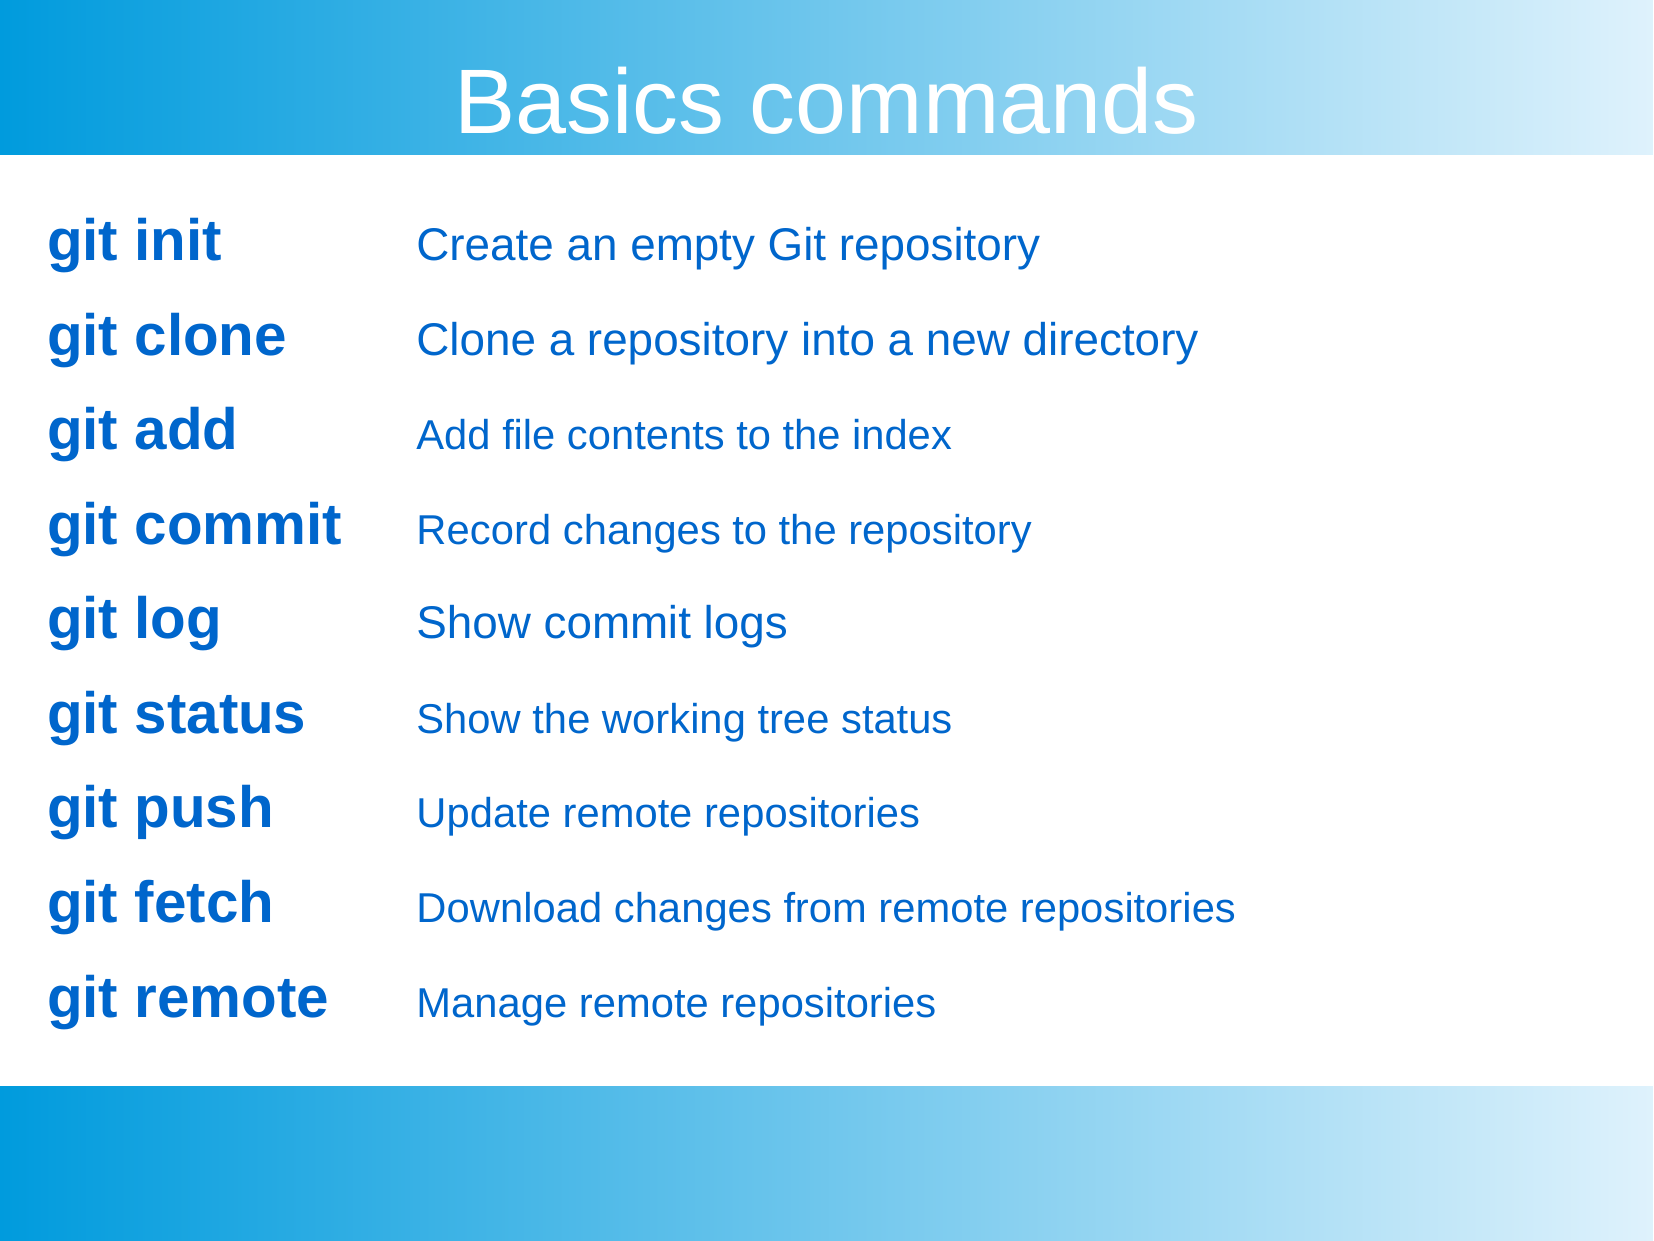

# Basics commands
git init 		Create an empty Git repository
git clone 		Clone a repository into a new directory
git add			Add file contents to the index
git commit		Record changes to the repository
git log			Show commit logs
git status		Show the working tree status
git push		Update remote repositories
git fetch		Download changes from remote repositories
git remote		Manage remote repositories